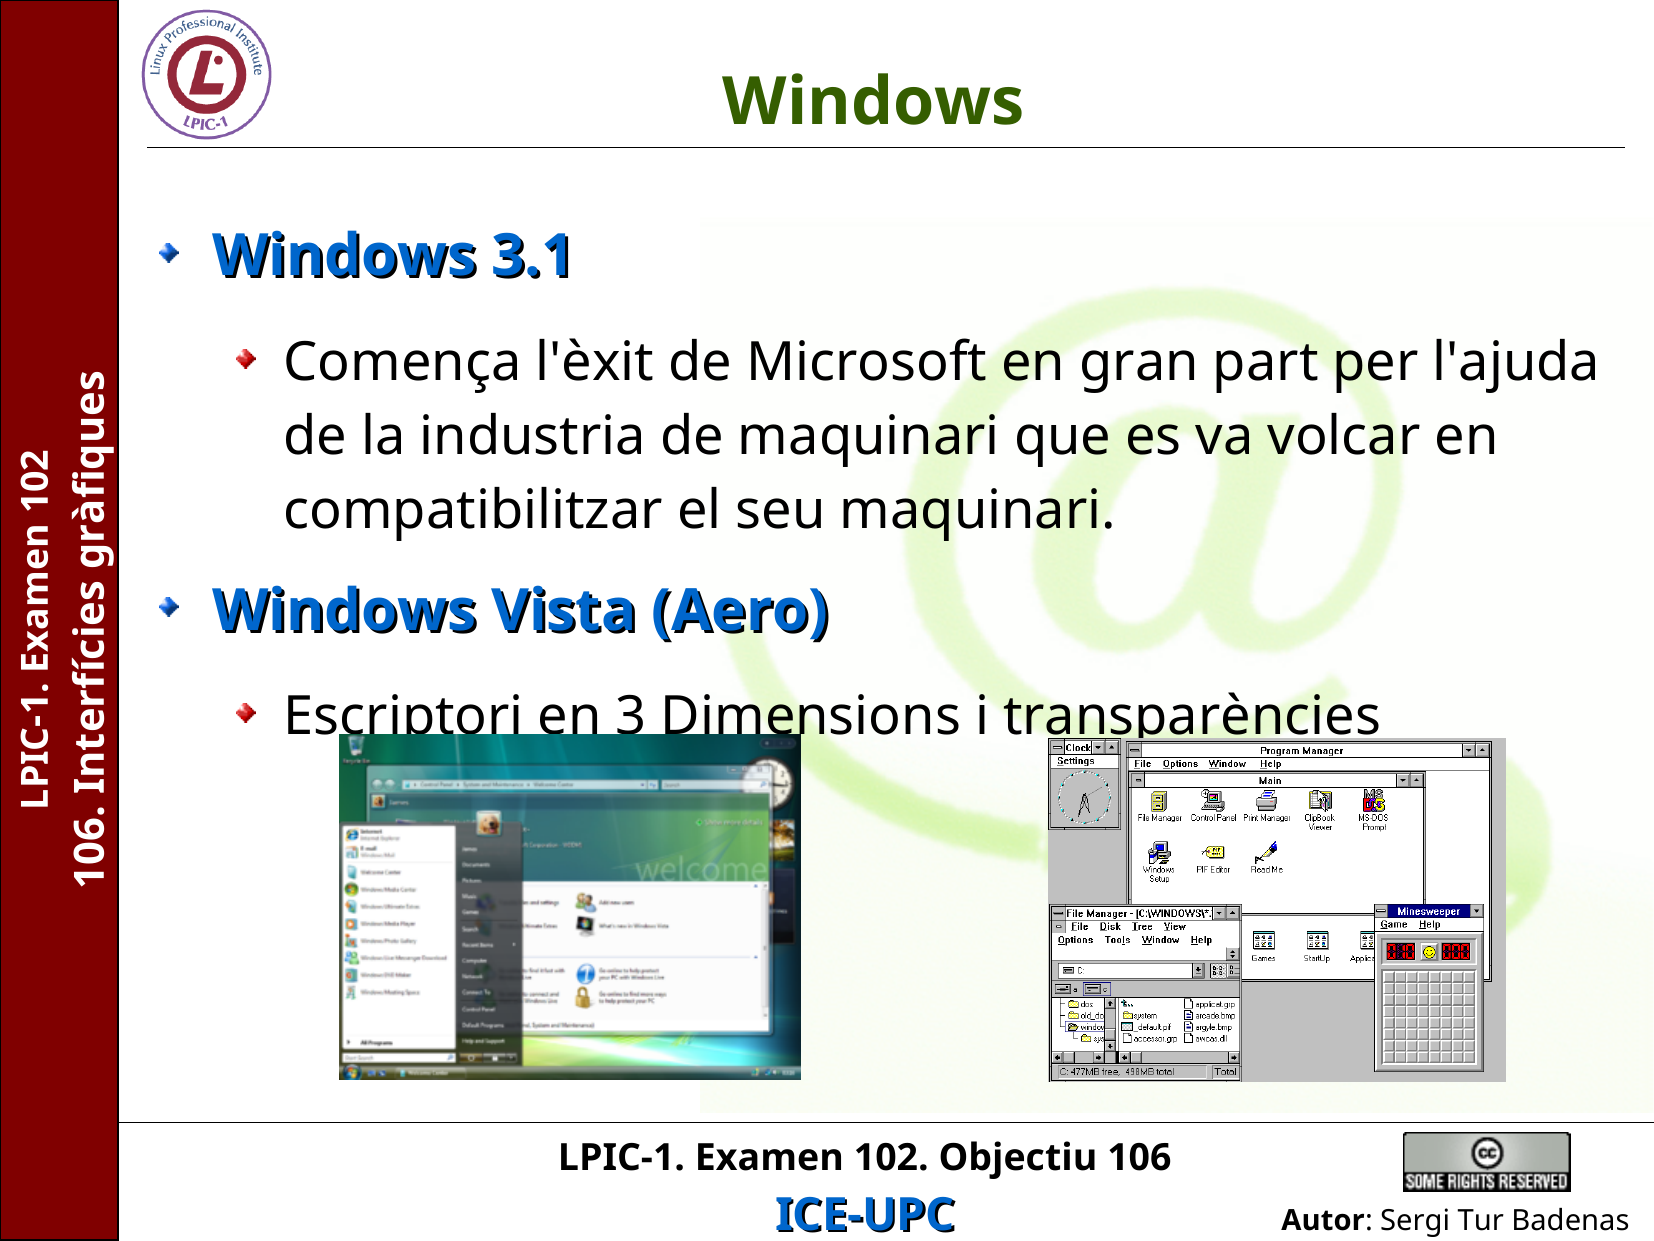

# Windows
Windows 3.1
Comença l'èxit de Microsoft en gran part per l'ajuda de la industria de maquinari que es va volcar en compatibilitzar el seu maquinari.
Windows Vista (Aero)
Escriptori en 3 Dimensions i transparències